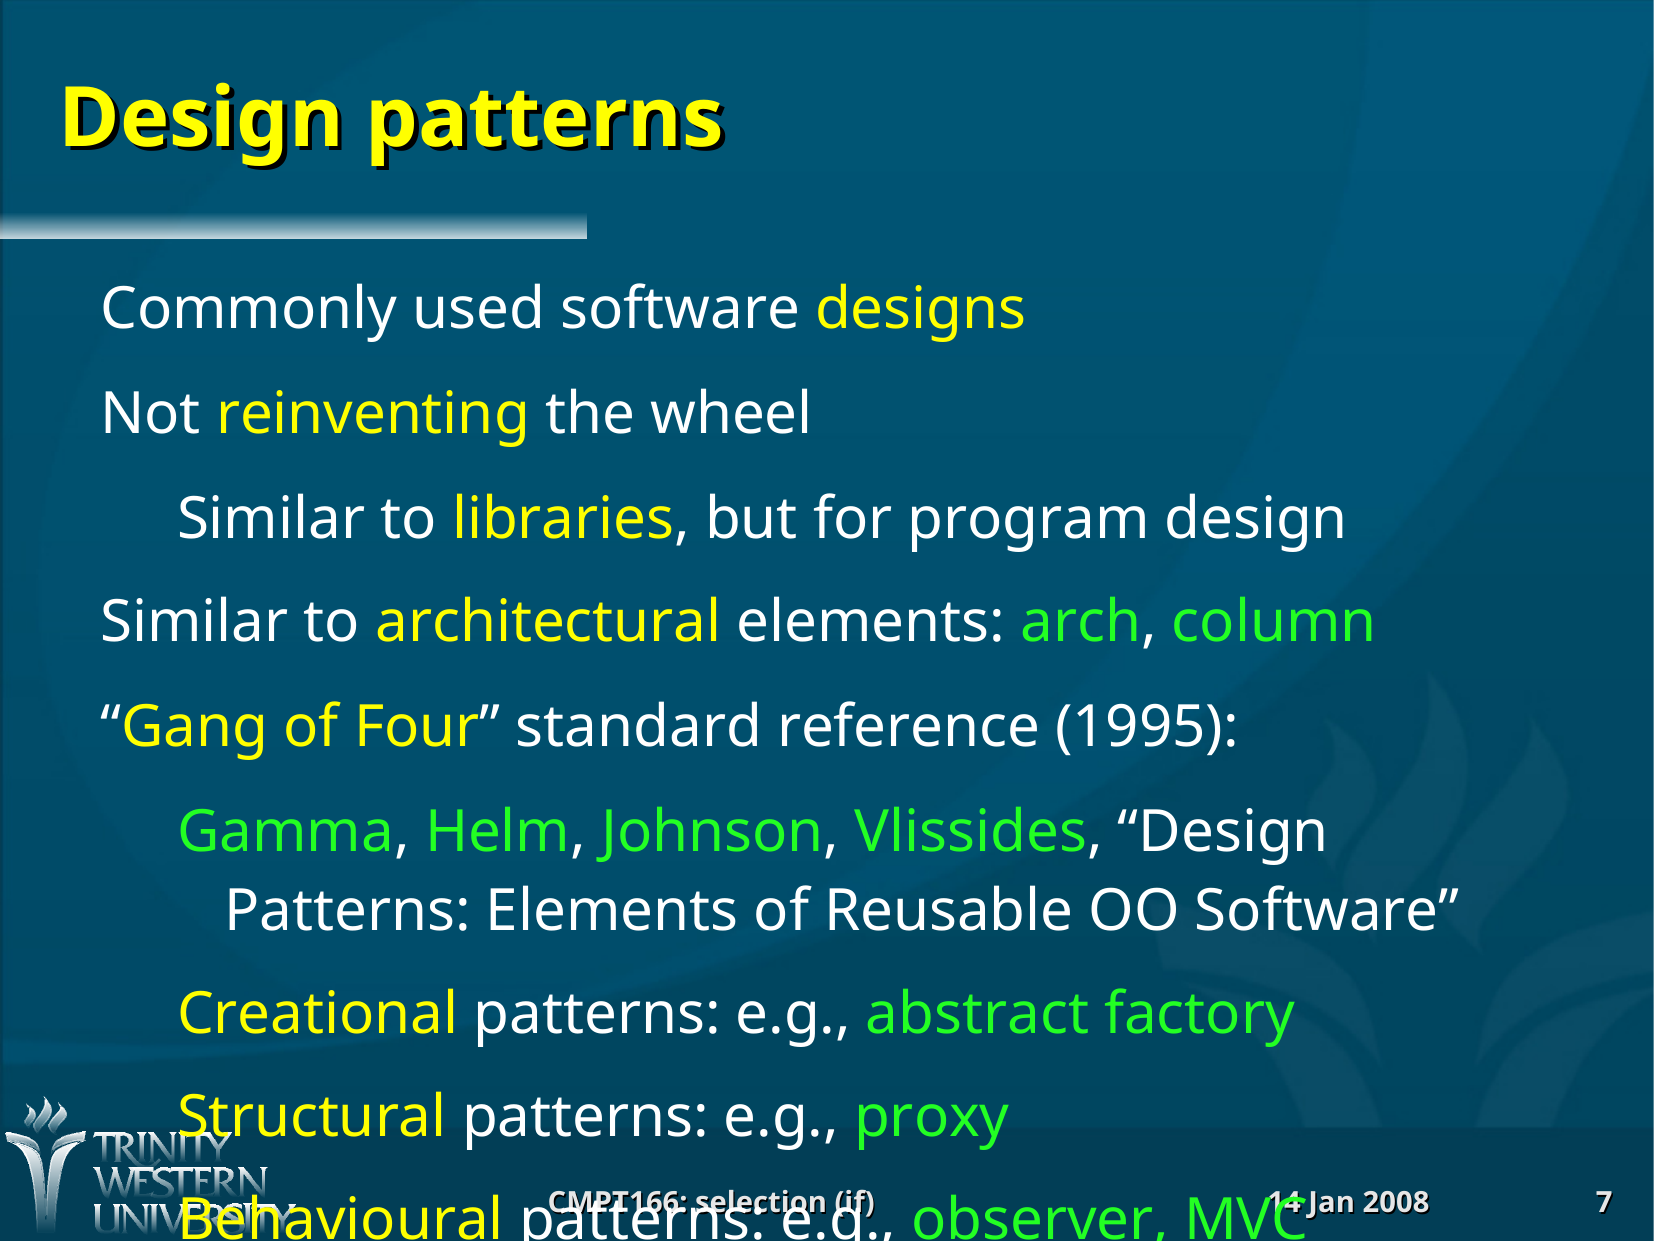

# Design patterns
Commonly used software designs
Not reinventing the wheel
Similar to libraries, but for program design
Similar to architectural elements: arch, column
“Gang of Four” standard reference (1995):
Gamma, Helm, Johnson, Vlissides, “Design Patterns: Elements of Reusable OO Software”
Creational patterns: e.g., abstract factory
Structural patterns: e.g., proxy
Behavioural patterns: e.g., observer, MVC
CMPT166: selection (if)
14 Jan 2008
7